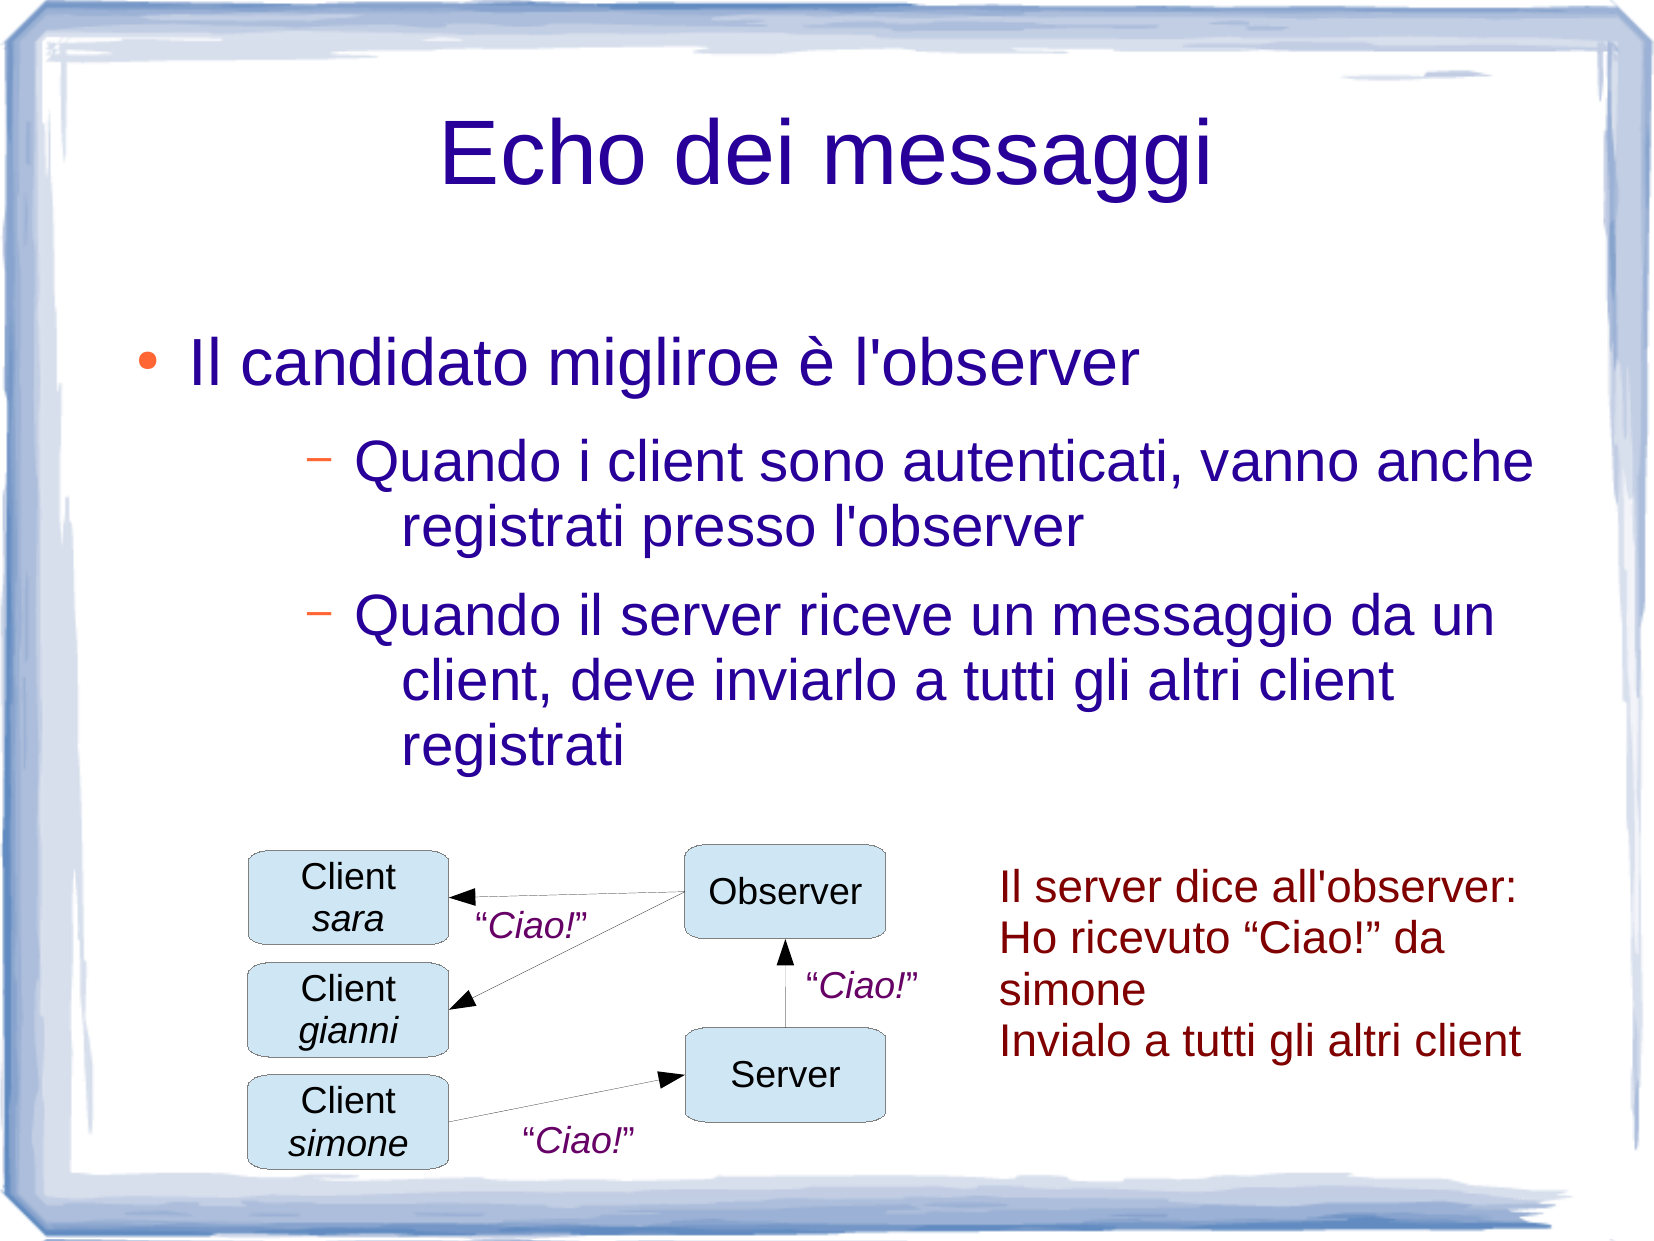

# Echo dei messaggi
Il candidato migliroe è l'observer
Quando i client sono autenticati, vanno anche registrati presso l'observer
Quando il server riceve un messaggio da un client, deve inviarlo a tutti gli altri client registrati
Observer
Client
sara
“Ciao!”
Client
gianni
Server
Client
simone
“Ciao!”
Il server dice all'observer:
Ho ricevuto “Ciao!” da simone
Invialo a tutti gli altri client
“Ciao!”